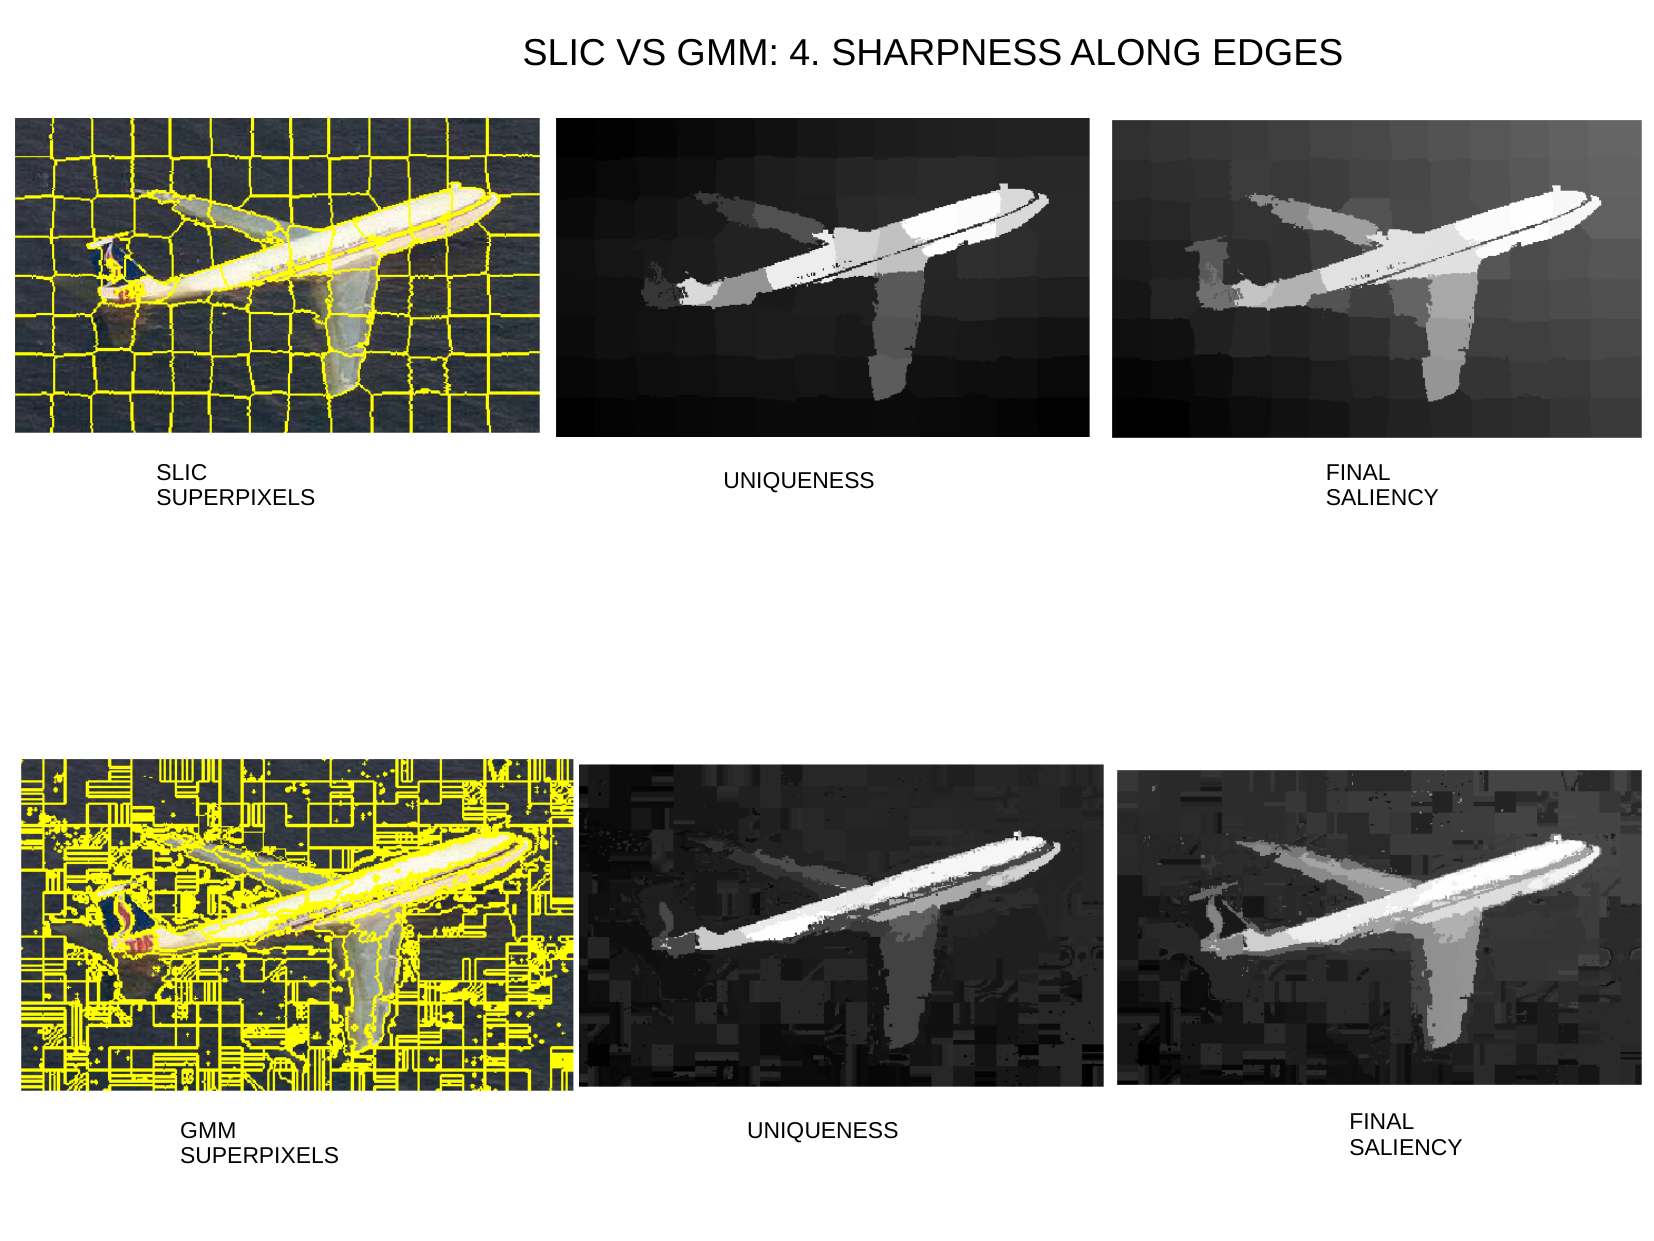

SLIC VS GMM: 4. SHARPNESS ALONG EDGES
SLIC SUPERPIXELS
FINAL SALIENCY
UNIQUENESS
FINAL SALIENCY
GMM SUPERPIXELS
UNIQUENESS